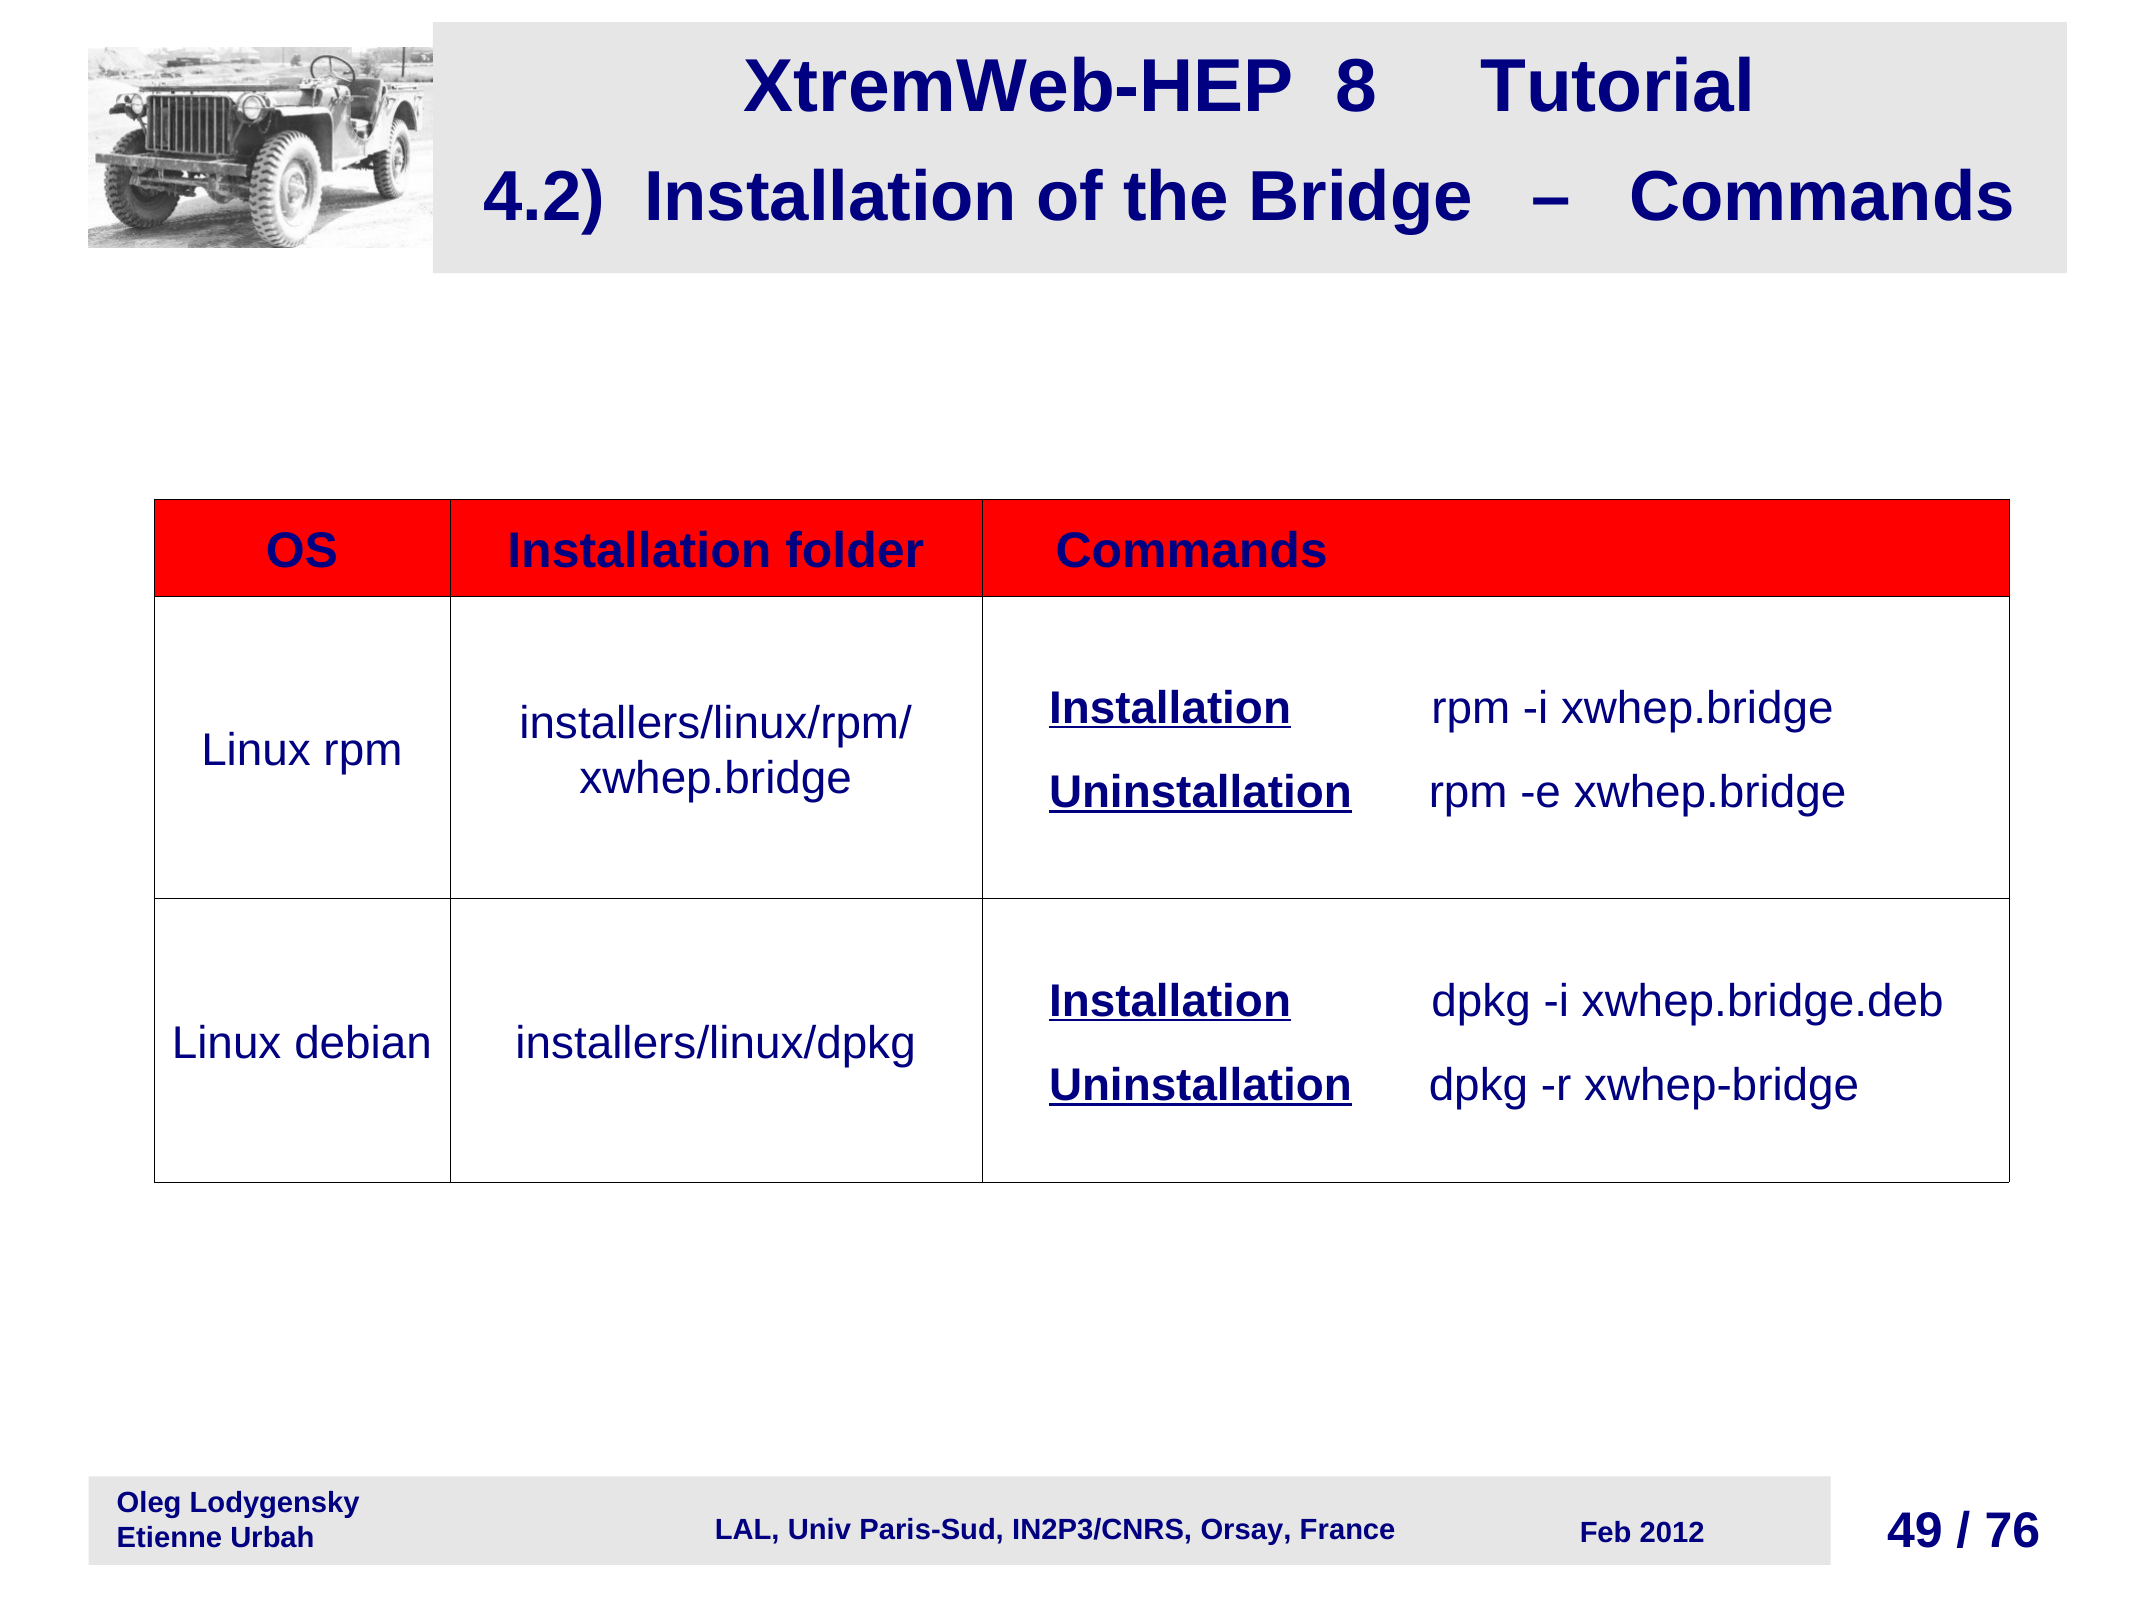

# 4.2) Installation of the Bridge – Commands
| OS | Installation folder | Commands |
| --- | --- | --- |
| Linux rpm | installers/linux/rpm/ xwhep.bridge | Installation rpm -i xwhep.bridge Uninstallation rpm -e xwhep.bridge |
| Linux debian | installers/linux/dpkg | Installation dpkg -i xwhep.bridge.deb Uninstallation dpkg -r xwhep-bridge |
49